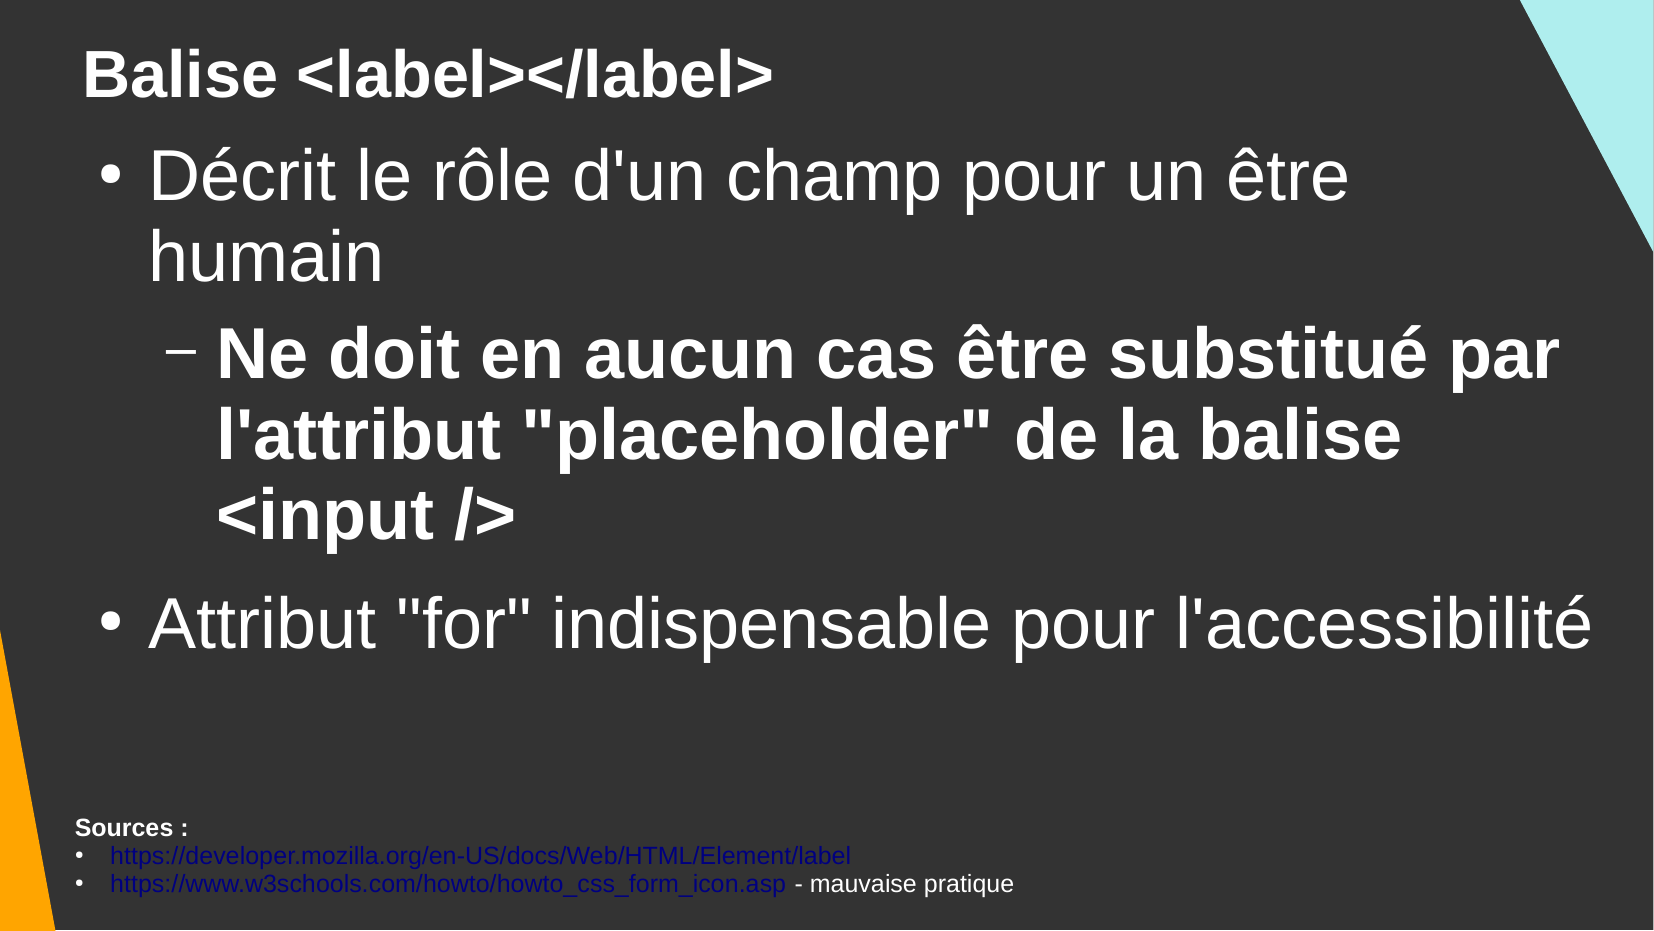

# Balise <label></label>
Décrit le rôle d'un champ pour un être humain
Ne doit en aucun cas être substitué par l'attribut "placeholder" de la balise <input />
Attribut "for" indispensable pour l'accessibilité
Sources :
https://developer.mozilla.org/en-US/docs/Web/HTML/Element/label
https://www.w3schools.com/howto/howto_css_form_icon.asp - mauvaise pratique